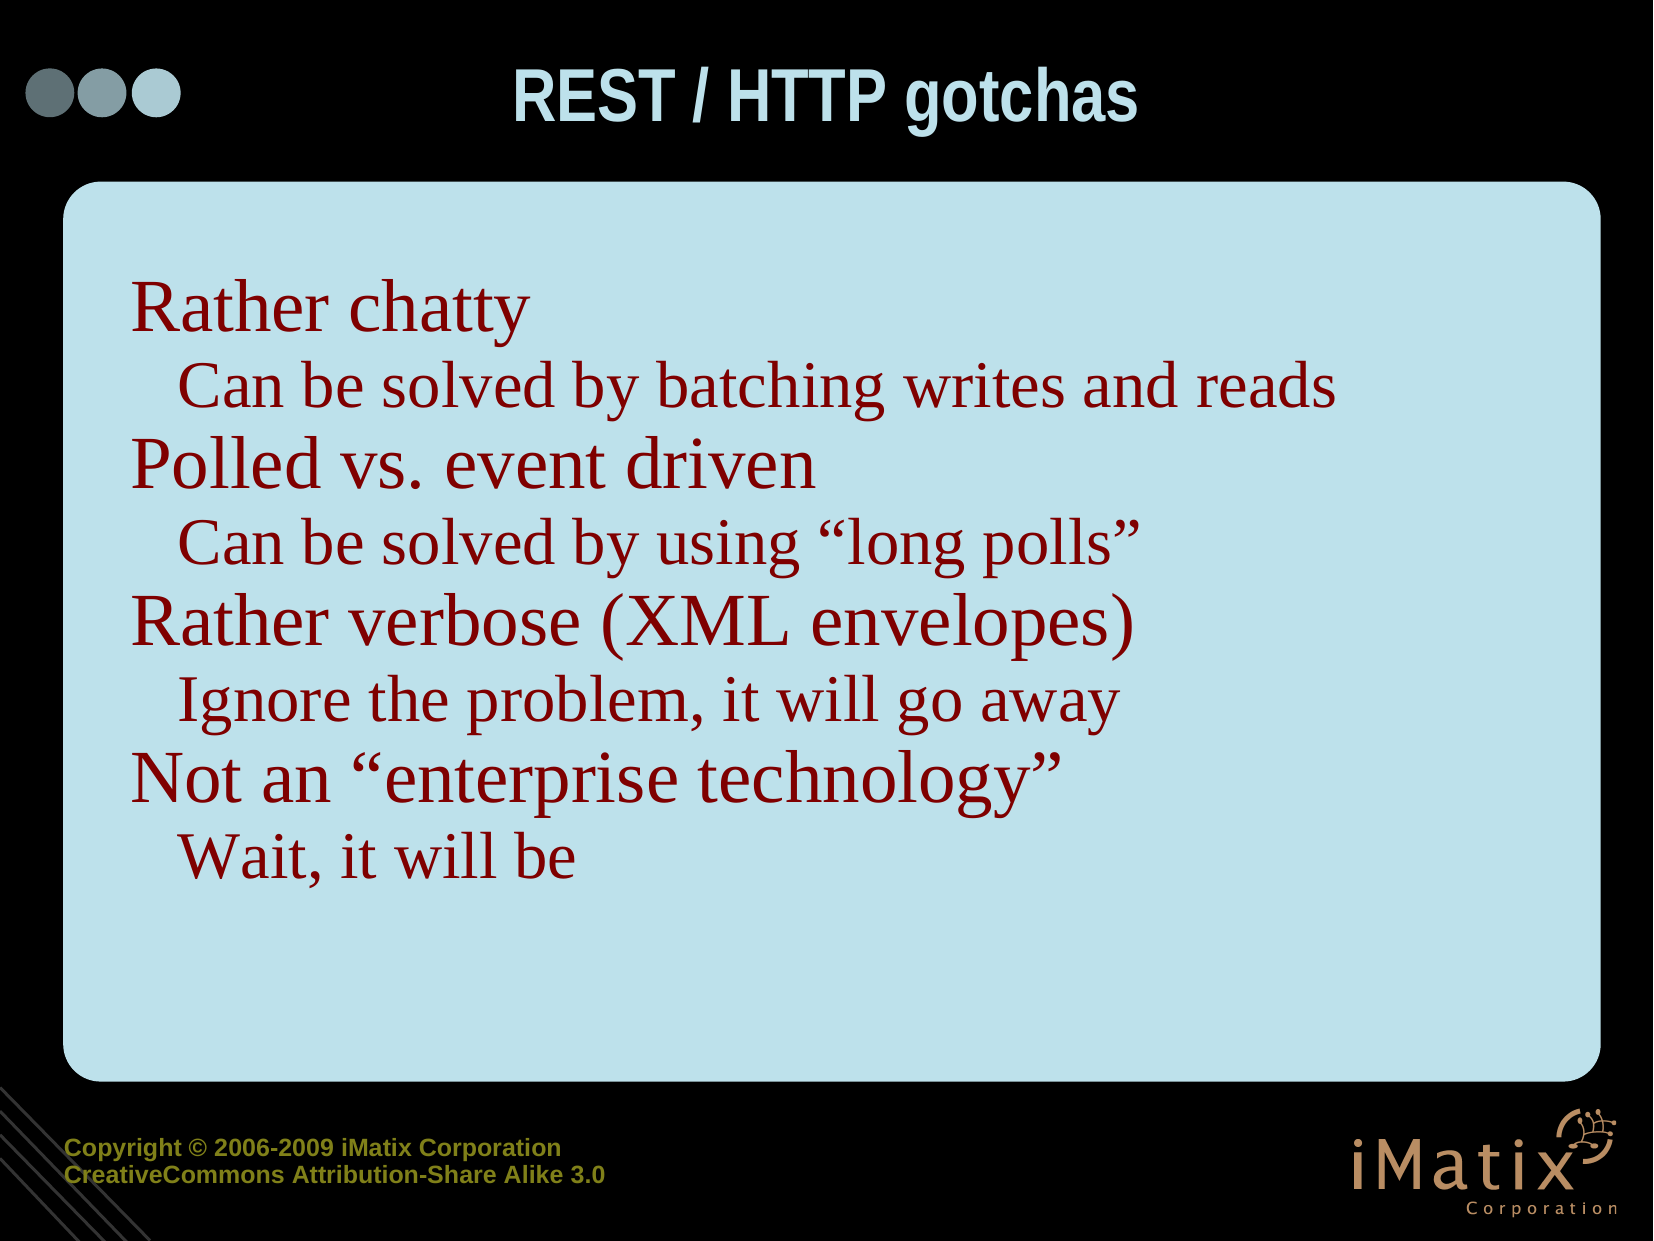

# REST / HTTP gotchas
Rather chatty
Can be solved by batching writes and reads
Polled vs. event driven
Can be solved by using “long polls”
Rather verbose (XML envelopes)
Ignore the problem, it will go away
Not an “enterprise technology”
Wait, it will be